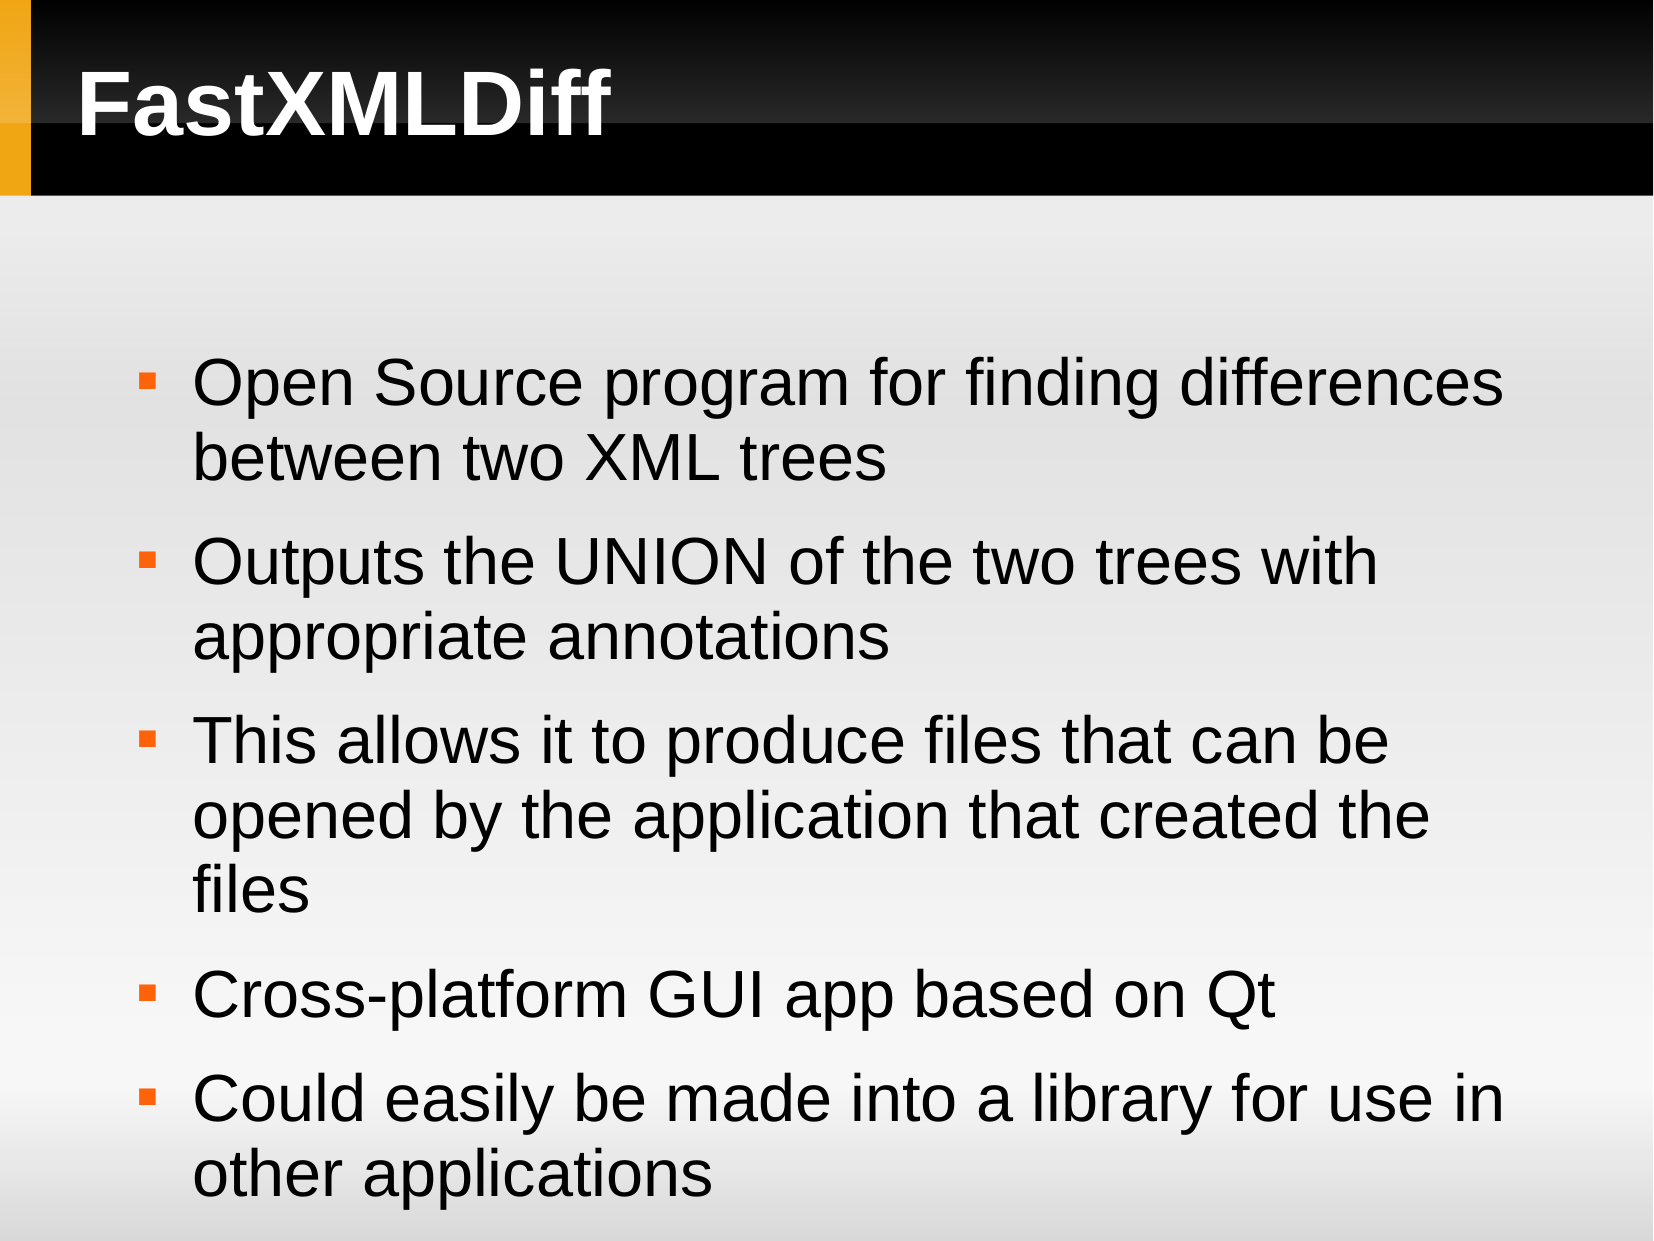

# FastXMLDiff
Open Source program for finding differences between two XML trees
Outputs the UNION of the two trees with appropriate annotations
This allows it to produce files that can be opened by the application that created the files
Cross-platform GUI app based on Qt
Could easily be made into a library for use in other applications